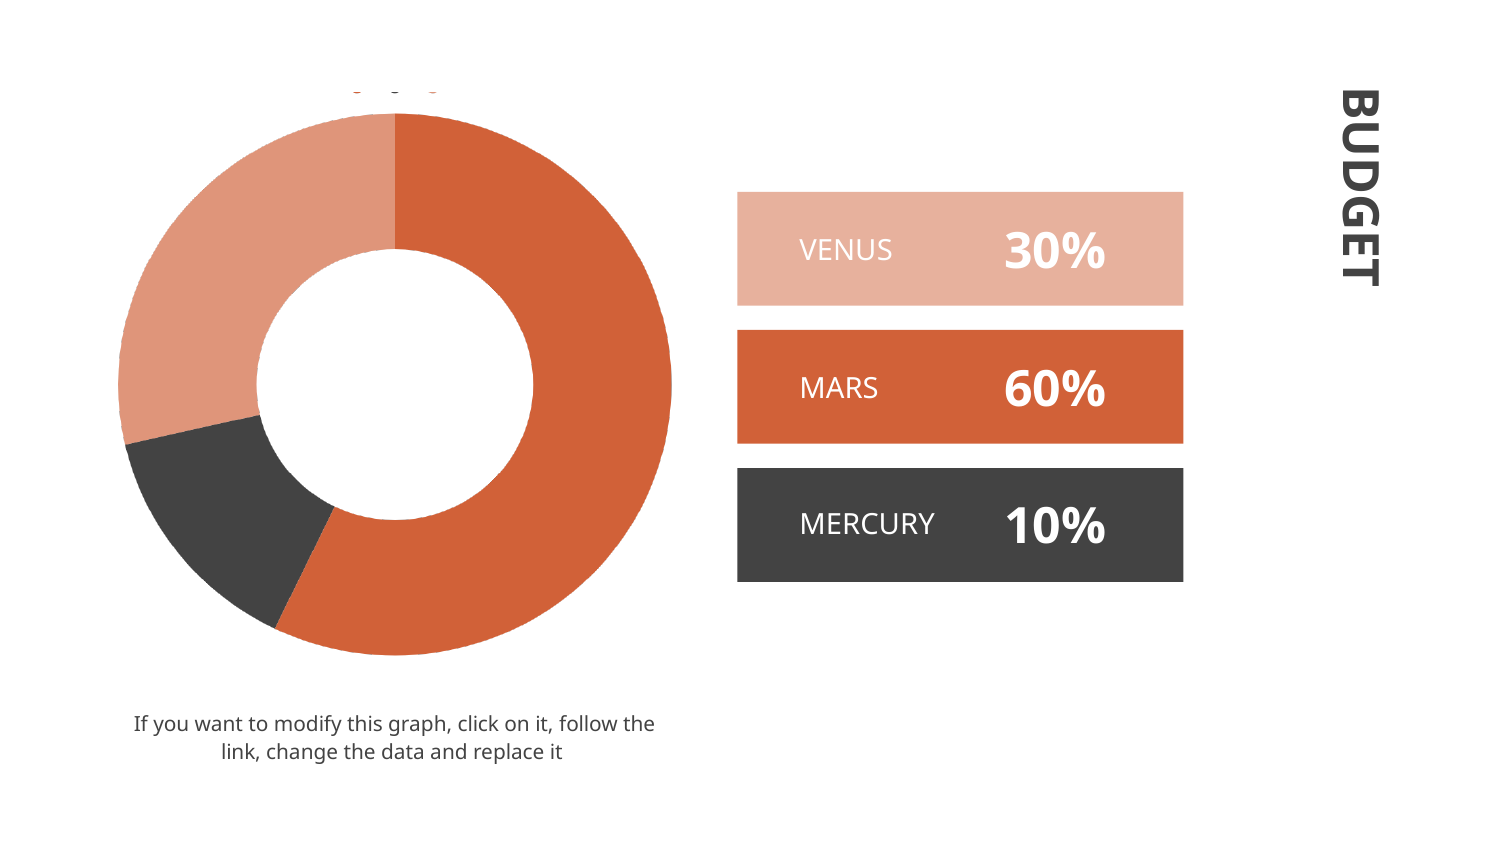

VENUS
30%
BUDGET
MARS
60%
MERCURY
10%
# If you want to modify this graph, click on it, follow the link, change the data and replace it